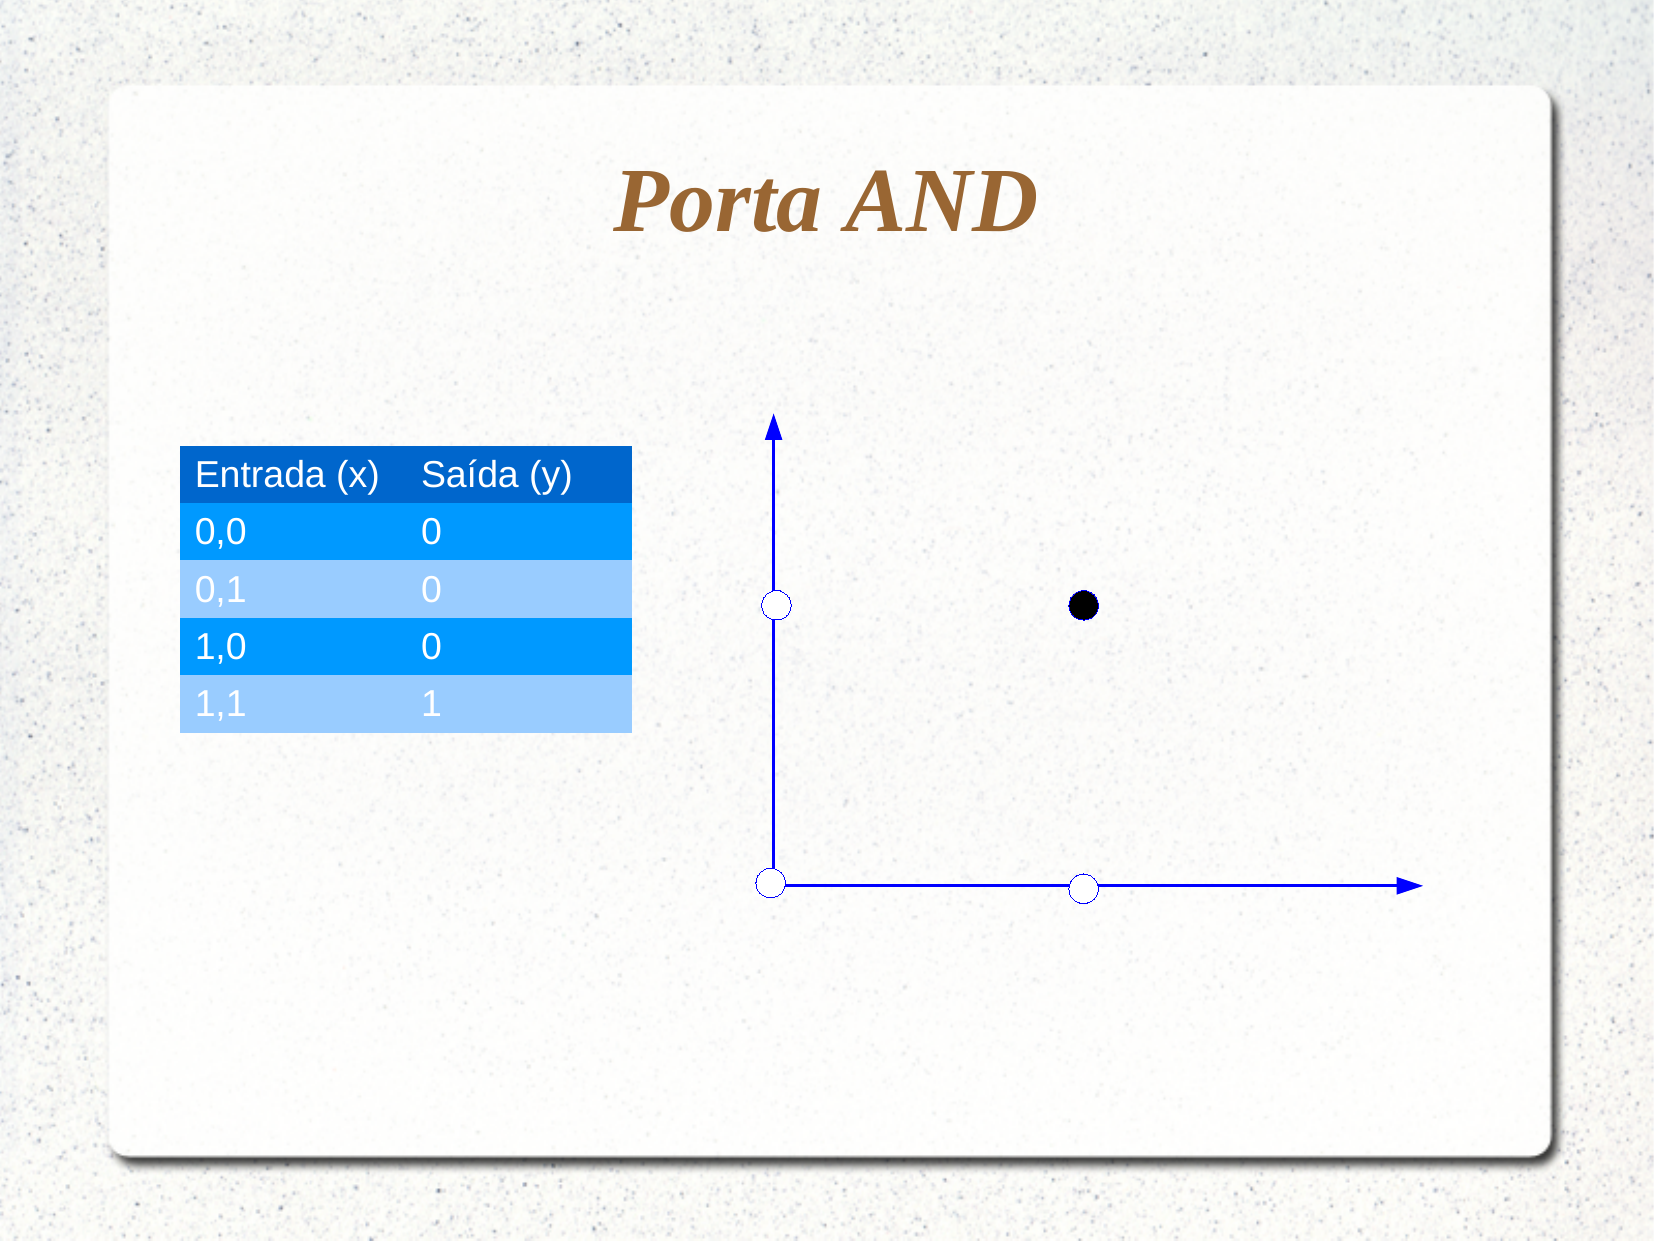

# Porta AND
| Entrada (x) | Saída (y) |
| --- | --- |
| 0,0 | 0 |
| 0,1 | 0 |
| 1,0 | 0 |
| 1,1 | 1 |